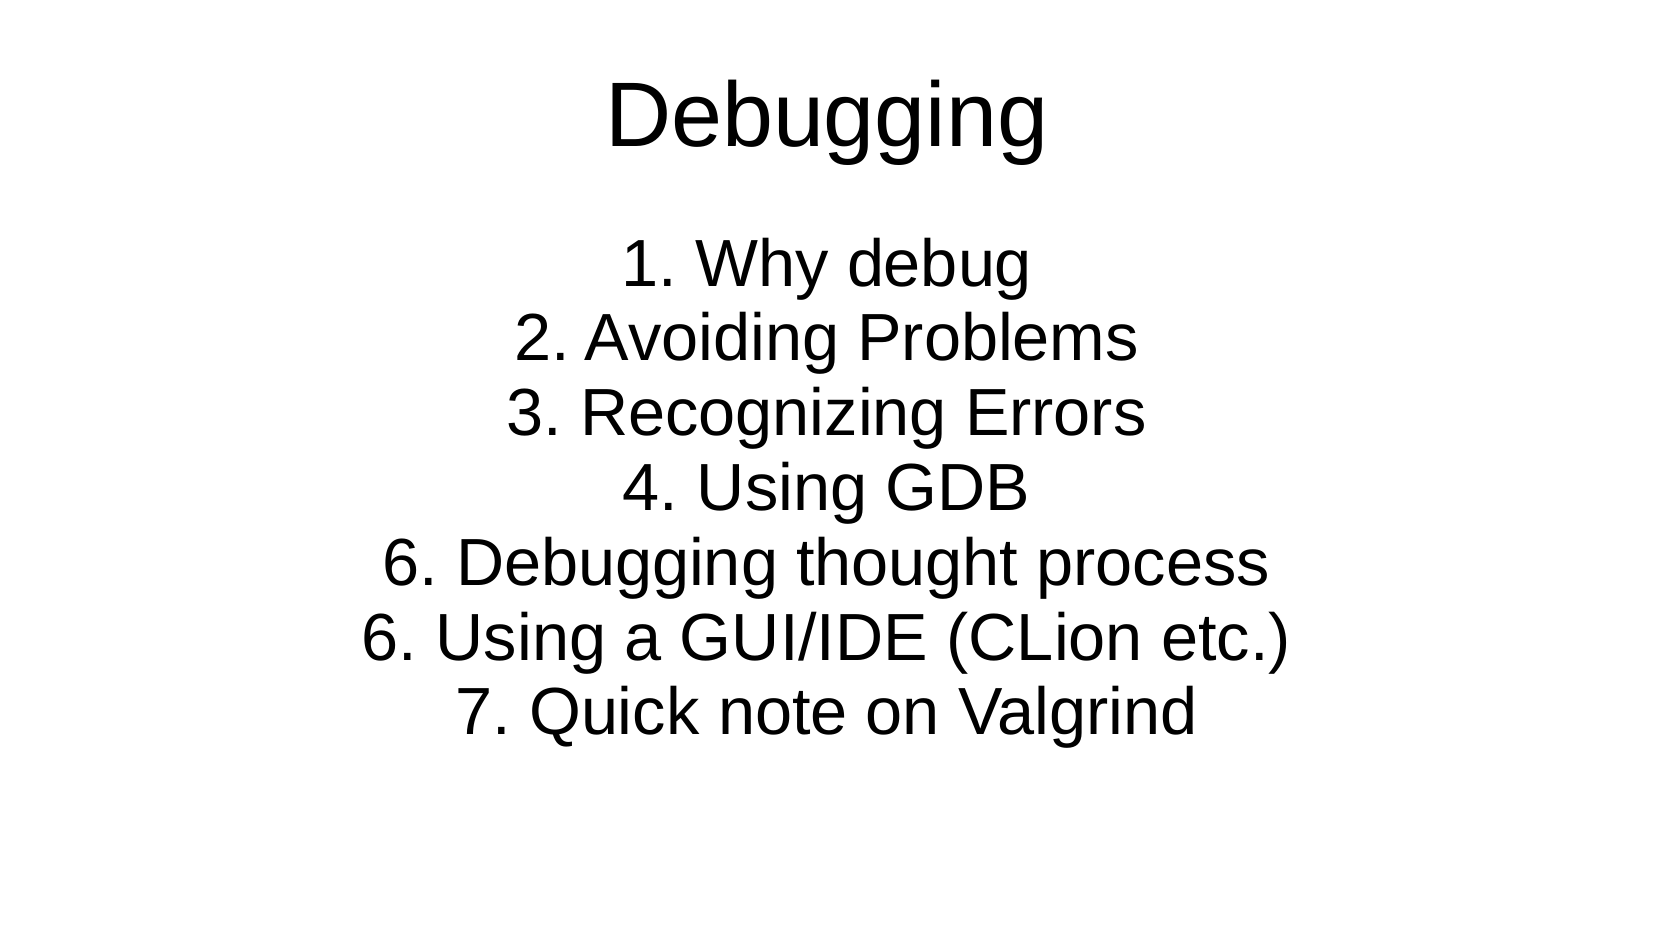

# Debugging
1. Why debug
2. Avoiding Problems
3. Recognizing Errors
4. Using GDB
6. Debugging thought process
6. Using a GUI/IDE (CLion etc.)
7. Quick note on Valgrind